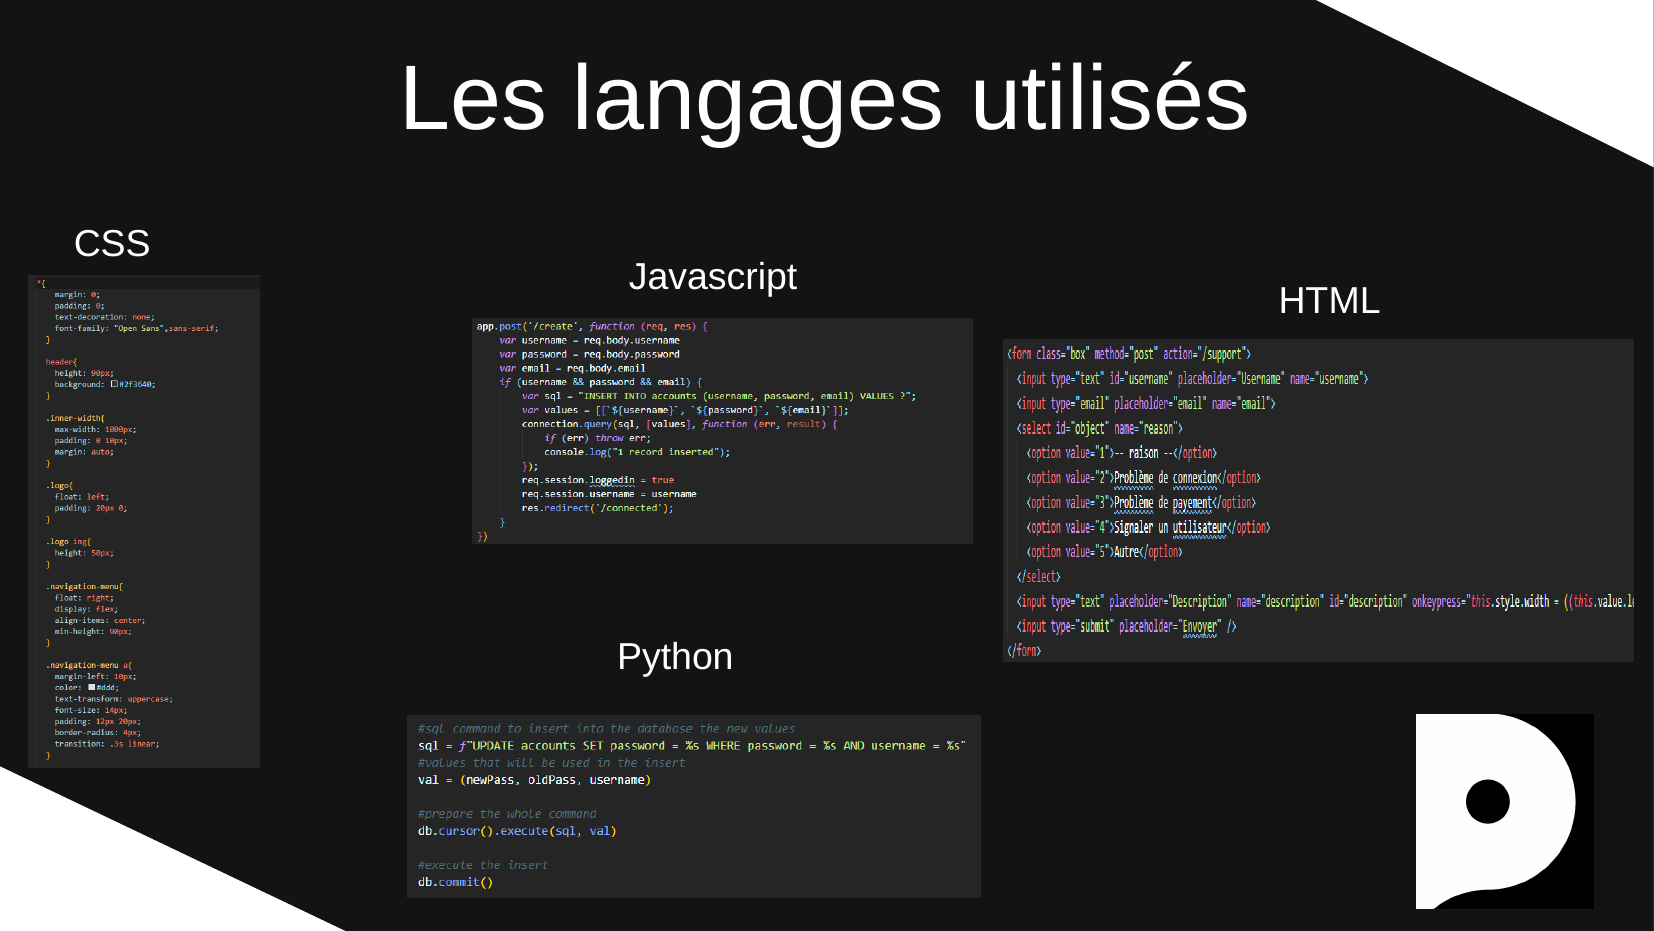

Les langages utilisés
CSS
Javascript
HTML
Python